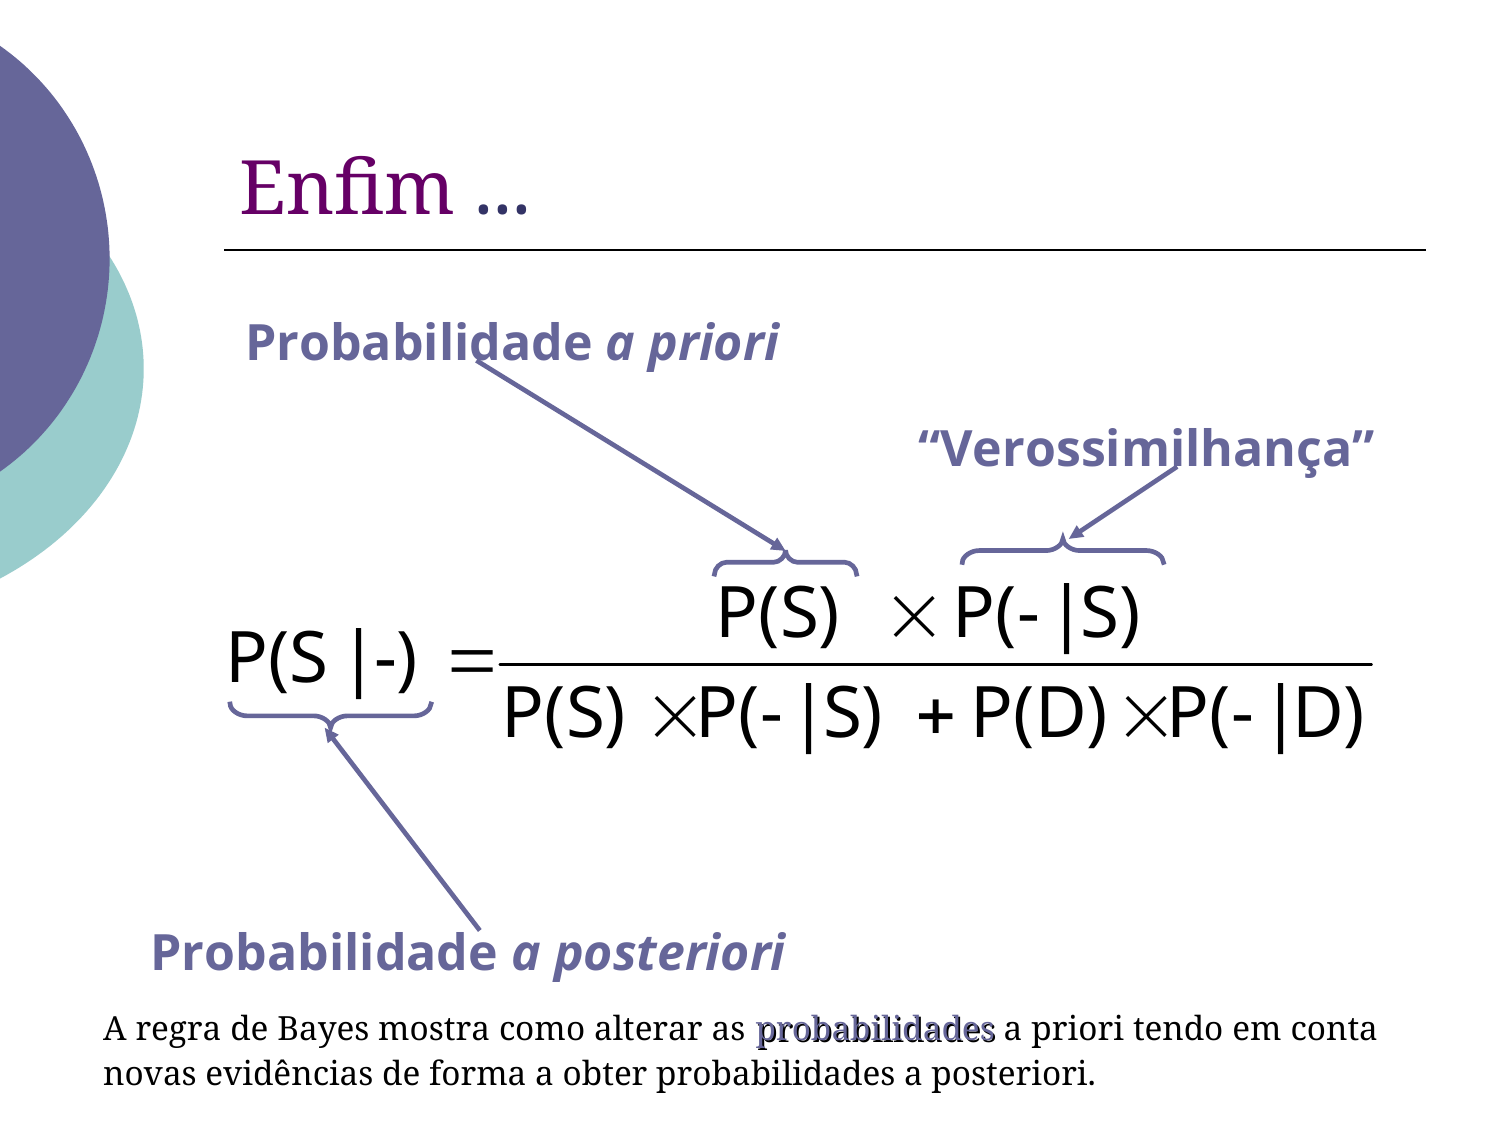

# Enfim ...
Probabilidade a priori
“Verossimilhança”
Probabilidade a posteriori
A regra de Bayes mostra como alterar as probabilidades a priori tendo em conta novas evidências de forma a obter probabilidades a posteriori.